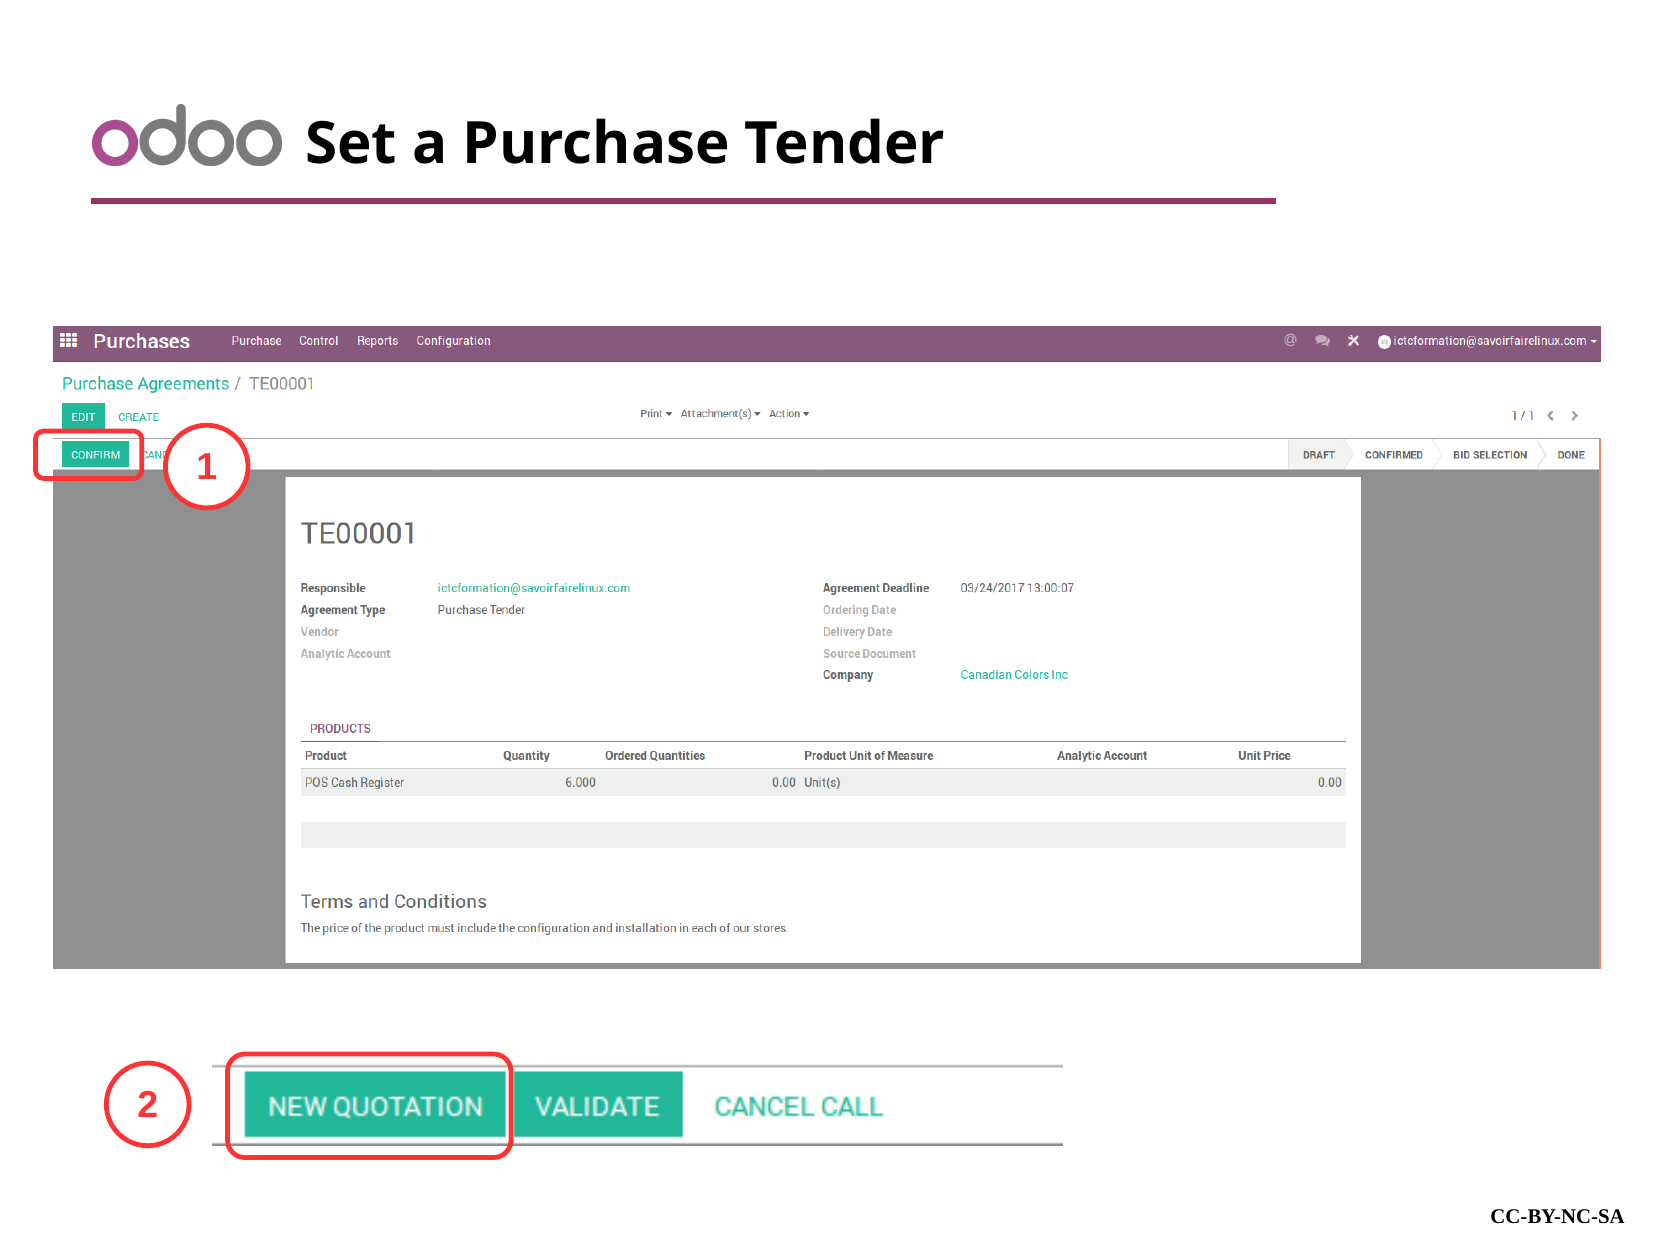

# Set a Purchase Tender
1
2